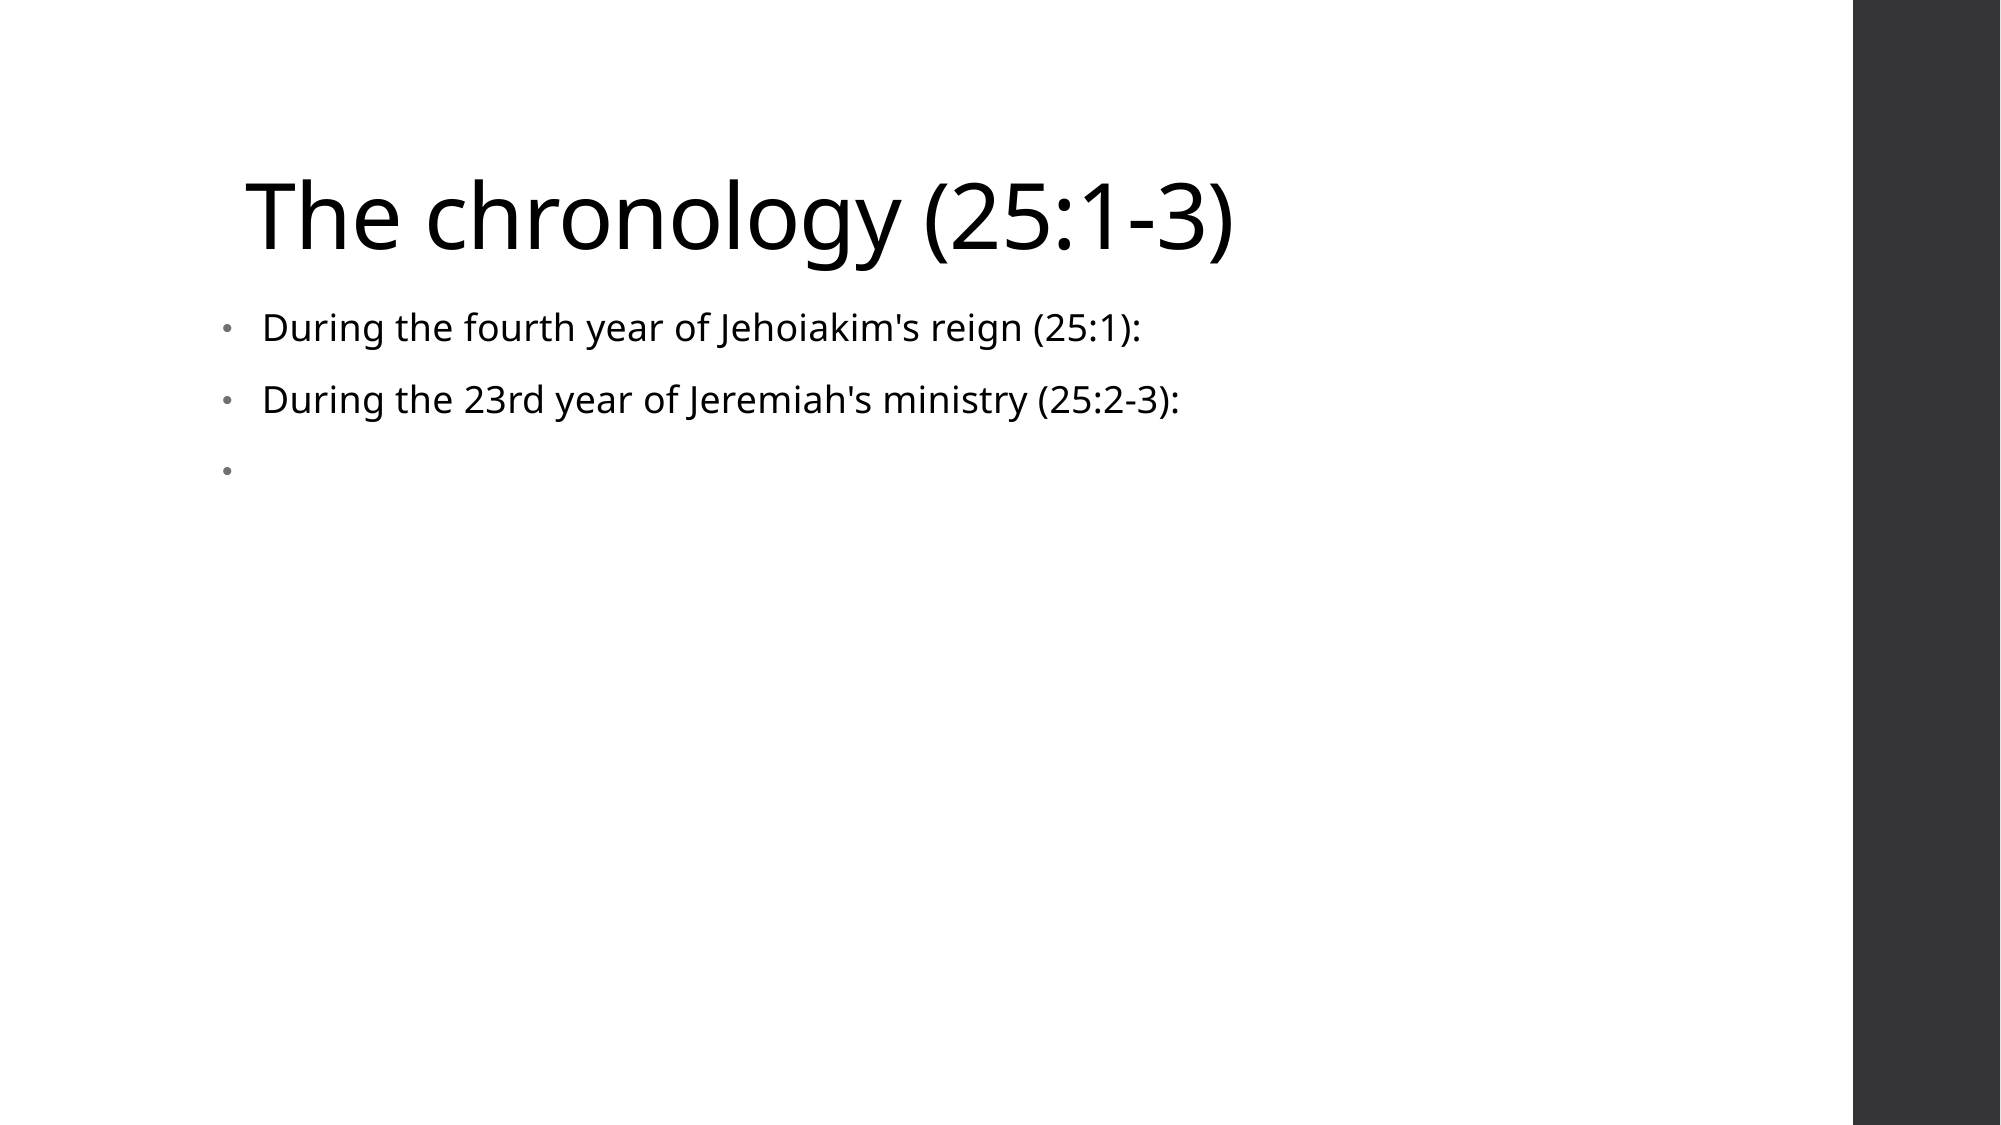

# The chronology (25:1-3)
 During the fourth year of Jehoiakim's reign (25:1):
 During the 23rd year of Jeremiah's ministry (25:2-3):